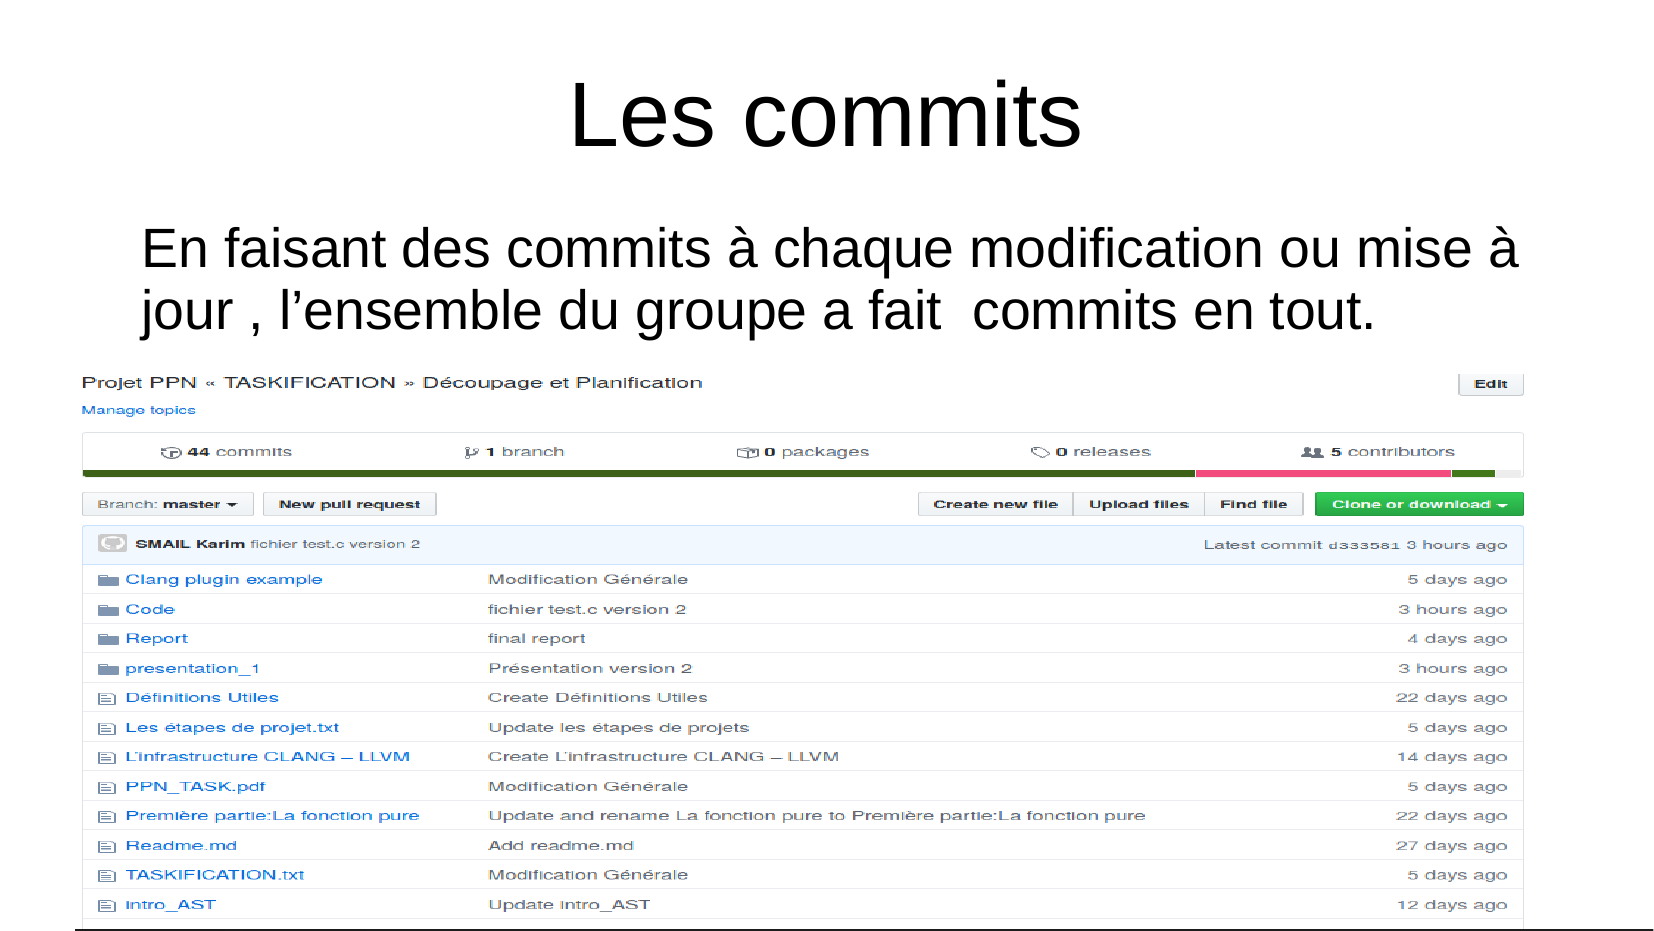

# Les commits
En faisant des commits à chaque modification ou mise à jour , l’ensemble du groupe a fait commits en tout.